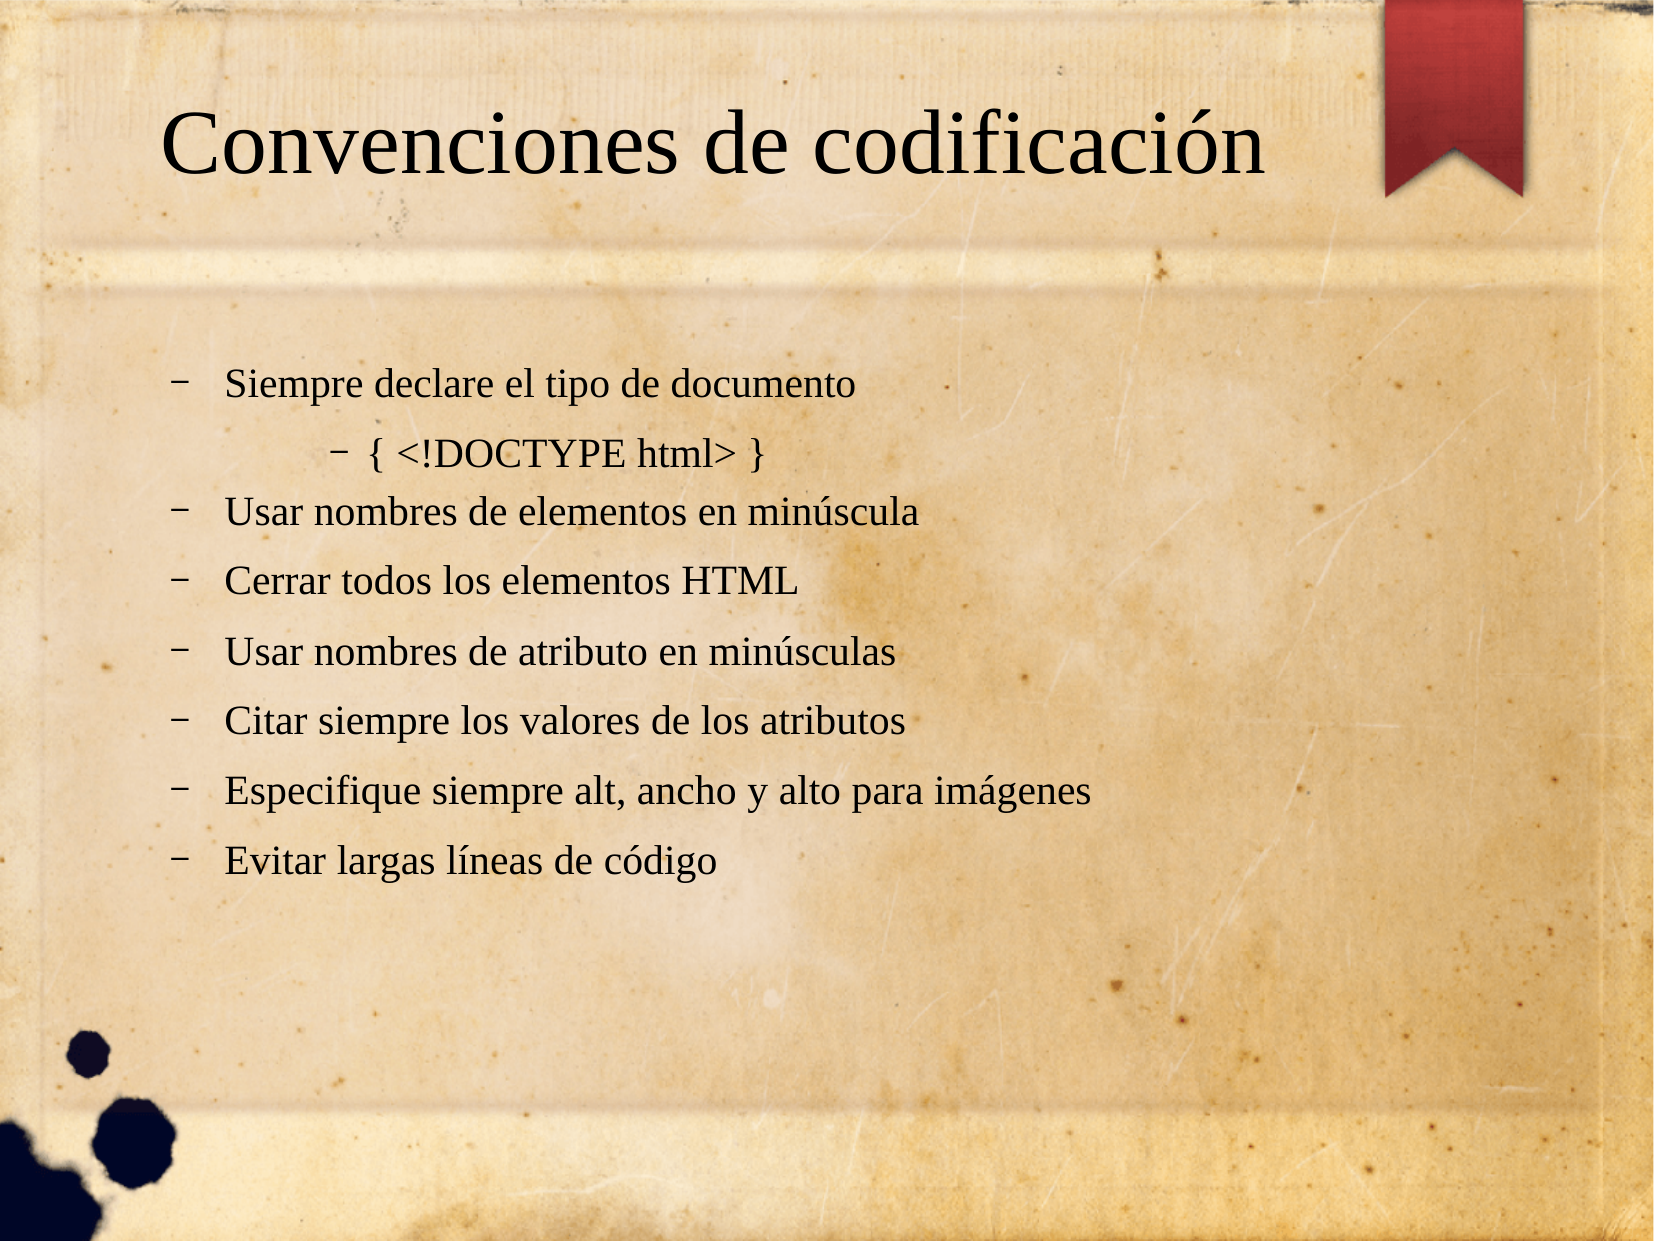

# Convenciones de codificación
Siempre declare el tipo de documento
{ <!DOCTYPE html> }
Usar nombres de elementos en minúscula
Cerrar todos los elementos HTML
Usar nombres de atributo en minúsculas
Citar siempre los valores de los atributos
Especifique siempre alt, ancho y alto para imágenes
Evitar largas líneas de código